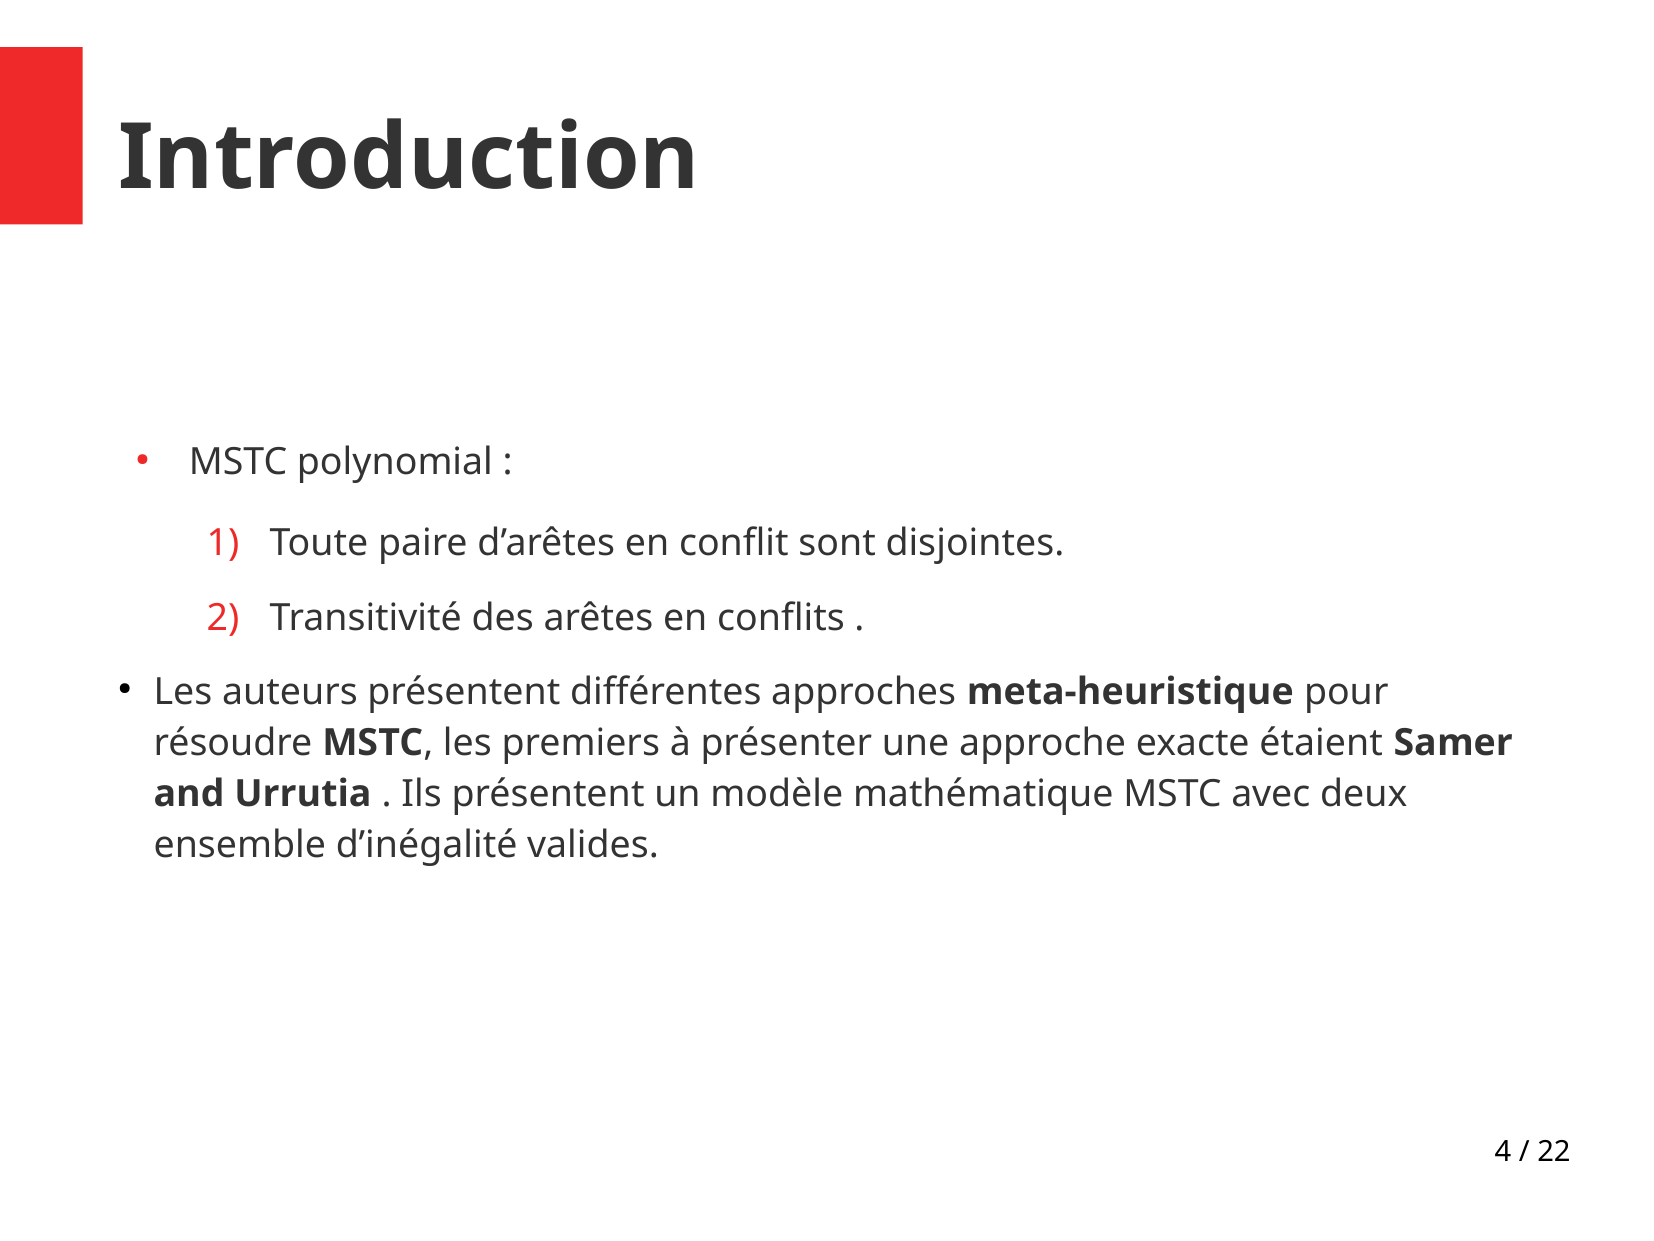

# Introduction
MSTC polynomial :
 Toute paire d’arêtes en conflit sont disjointes.
 Transitivité des arêtes en conflits .
Les auteurs présentent différentes approches meta-heuristique pour résoudre MSTC, les premiers à présenter une approche exacte étaient Samer and Urrutia . Ils présentent un modèle mathématique MSTC avec deux ensemble d’inégalité valides.
4